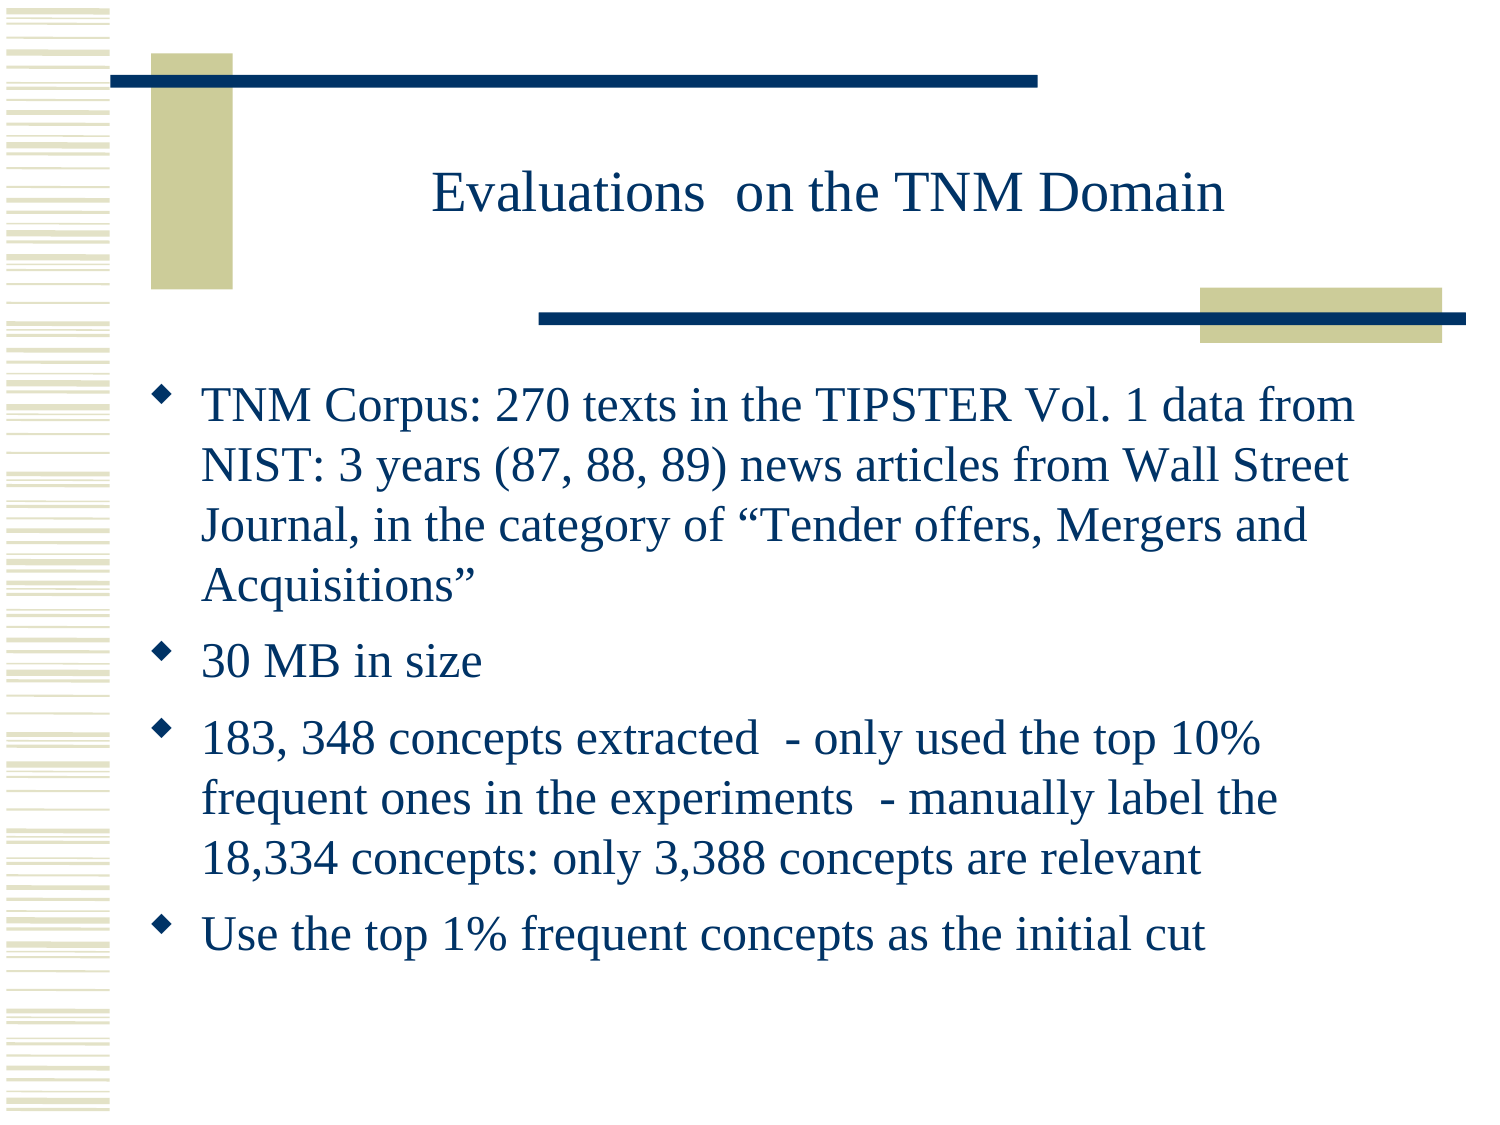

# Evaluations on the TNM Domain
TNM Corpus: 270 texts in the TIPSTER Vol. 1 data from NIST: 3 years (87, 88, 89) news articles from Wall Street Journal, in the category of “Tender offers, Mergers and Acquisitions”
30 MB in size
183, 348 concepts extracted - only used the top 10% frequent ones in the experiments - manually label the 18,334 concepts: only 3,388 concepts are relevant
Use the top 1% frequent concepts as the initial cut